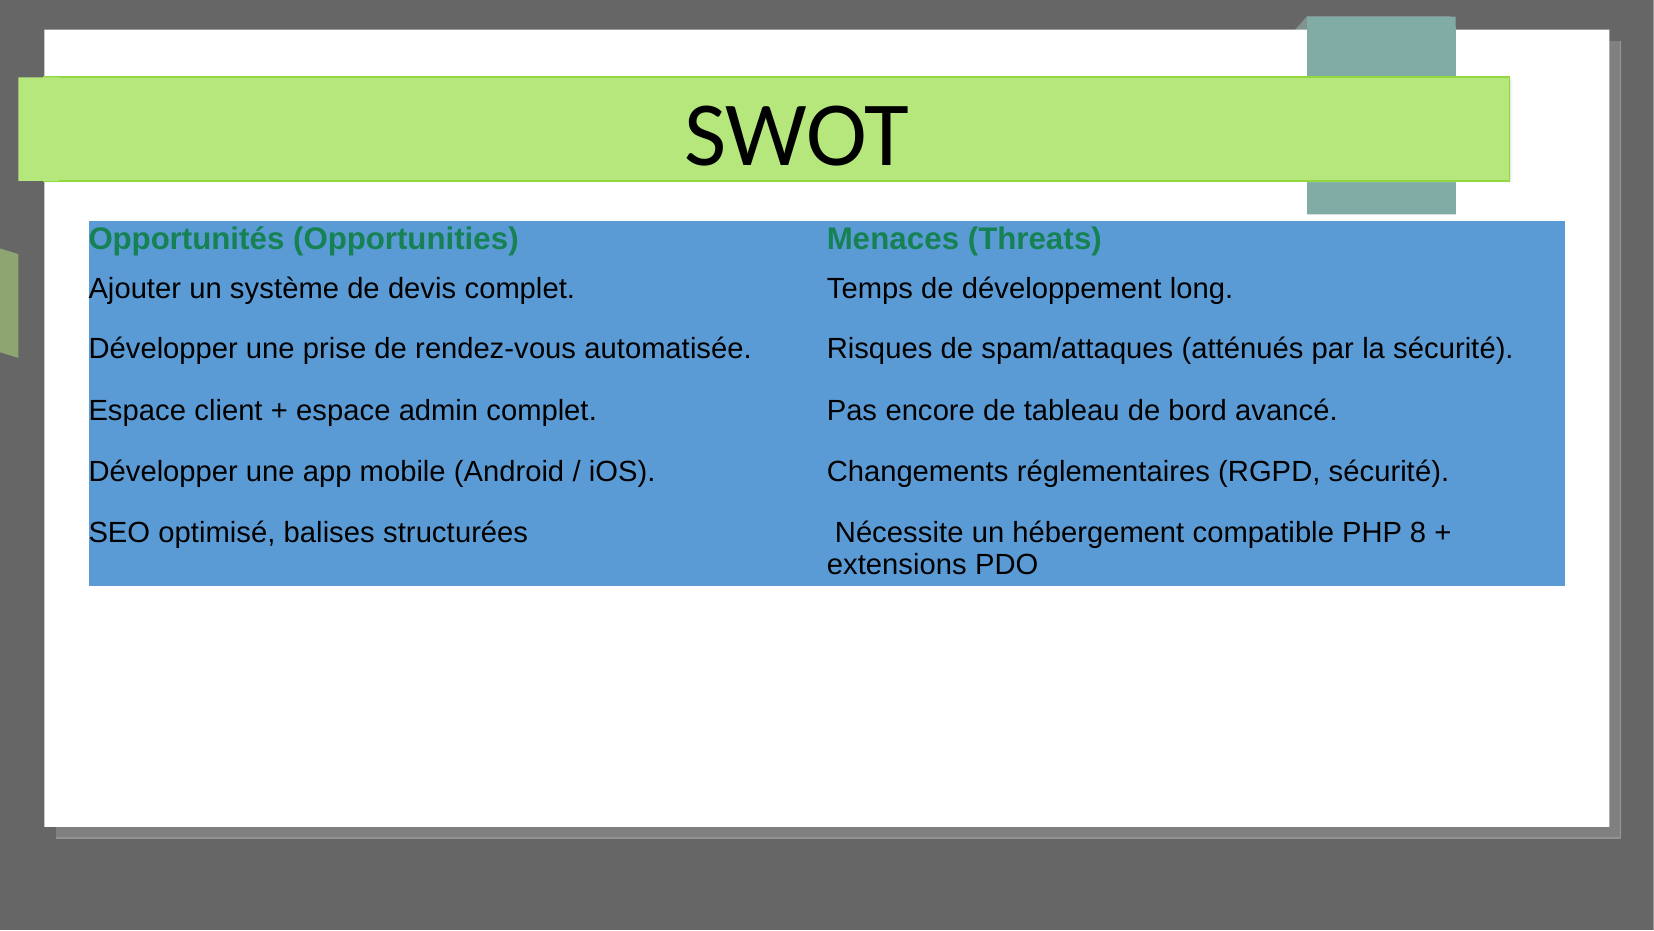

# SWOT
| Opportunités (Opportunities) | Menaces (Threats) |
| --- | --- |
| Ajouter un système de devis complet. | Temps de développement long. |
| Développer une prise de rendez-vous automatisée. | Risques de spam/attaques (atténués par la sécurité). |
| Espace client + espace admin complet. | Pas encore de tableau de bord avancé. |
| Développer une app mobile (Android / iOS). | Changements réglementaires (RGPD, sécurité). |
| SEO optimisé, balises structurées | Nécessite un hébergement compatible PHP 8 + extensions PDO |